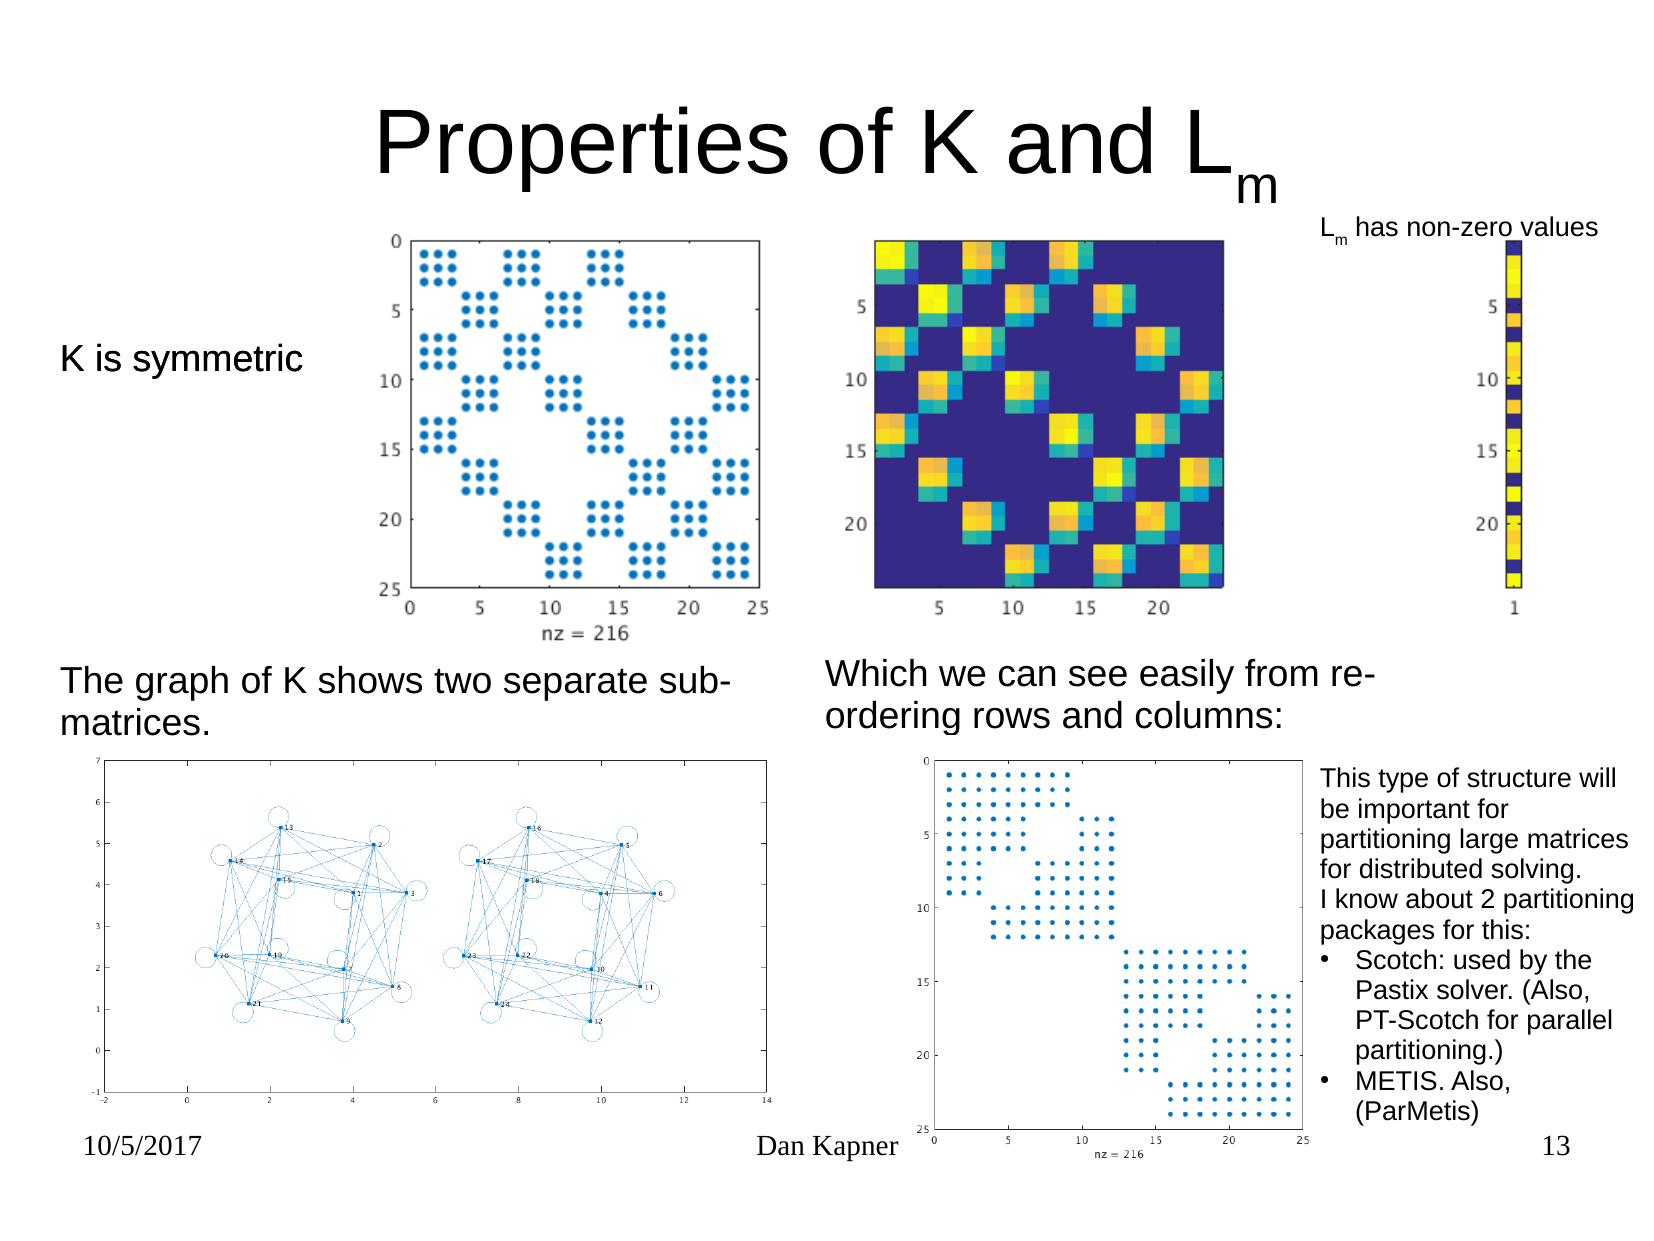

# Properties of K and Lm
Lm has non-zero values
K is symmetric
K is symmetric
Which we can see easily from re-ordering rows and columns:
The graph of K shows two separate sub-matrices.
This type of structure will be important for partitioning large matrices for distributed solving.
I know about 2 partitioning packages for this:
Scotch: used by the Pastix solver. (Also, PT-Scotch for parallel partitioning.)
METIS. Also, (ParMetis)
10/5/2017
Dan Kapner
13